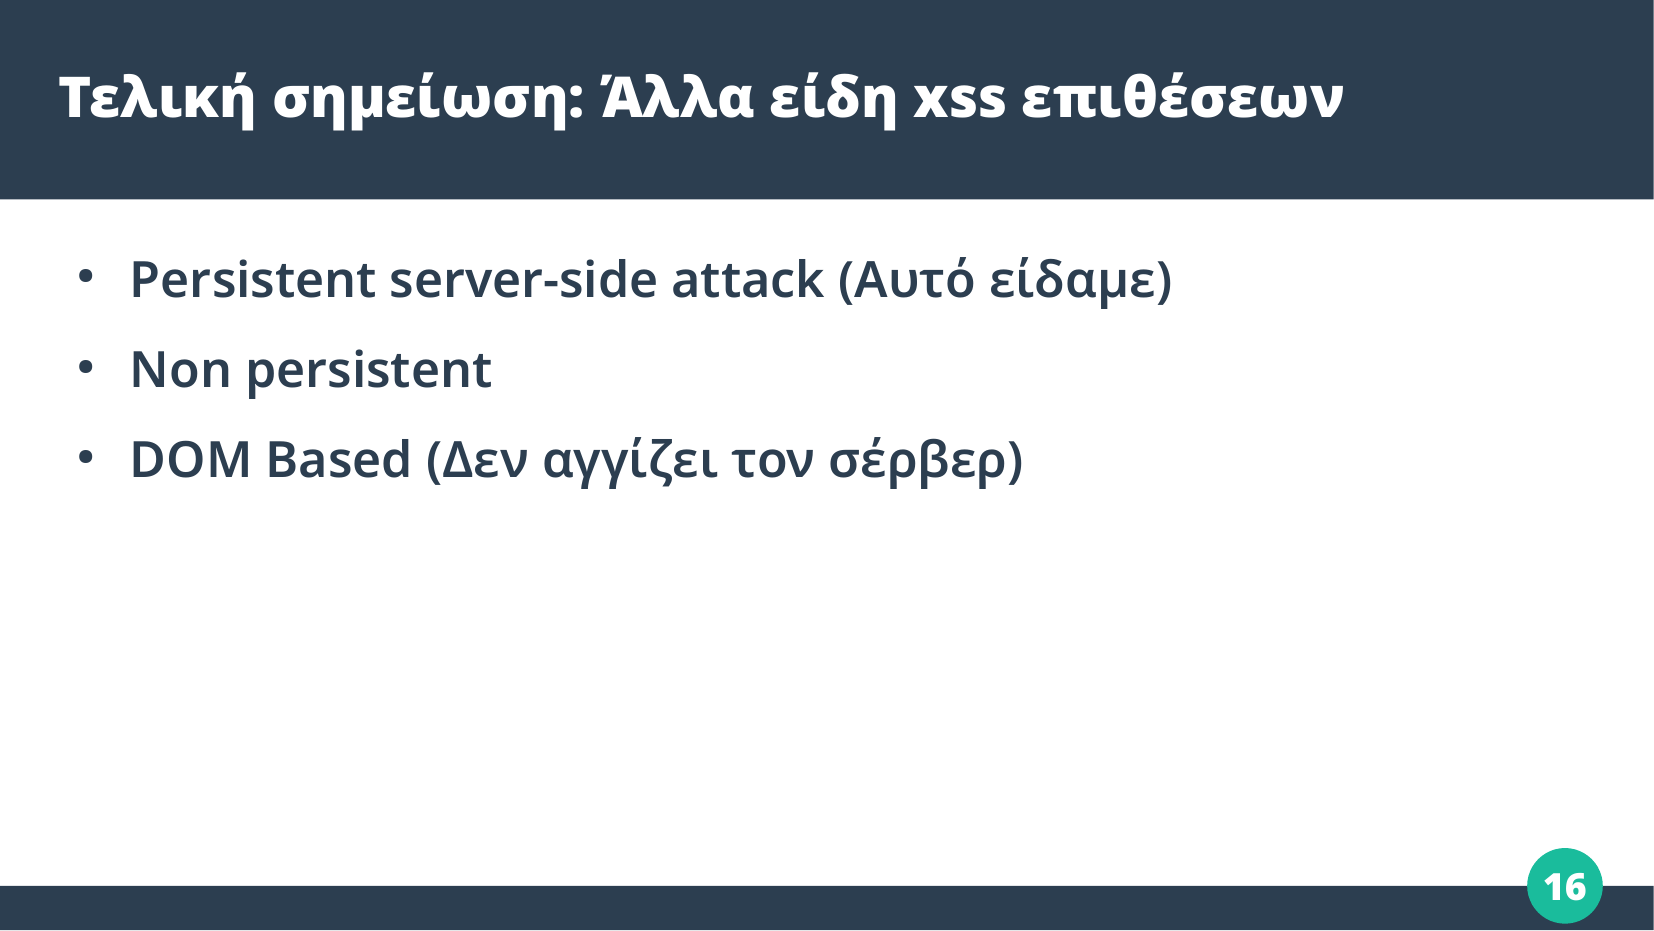

# Τελική σημείωση: Άλλα είδη xss επιθέσεων
Persistent server-side attack (Αυτό είδαμε)
Non persistent
DOM Based (Δεν αγγίζει τον σέρβερ)